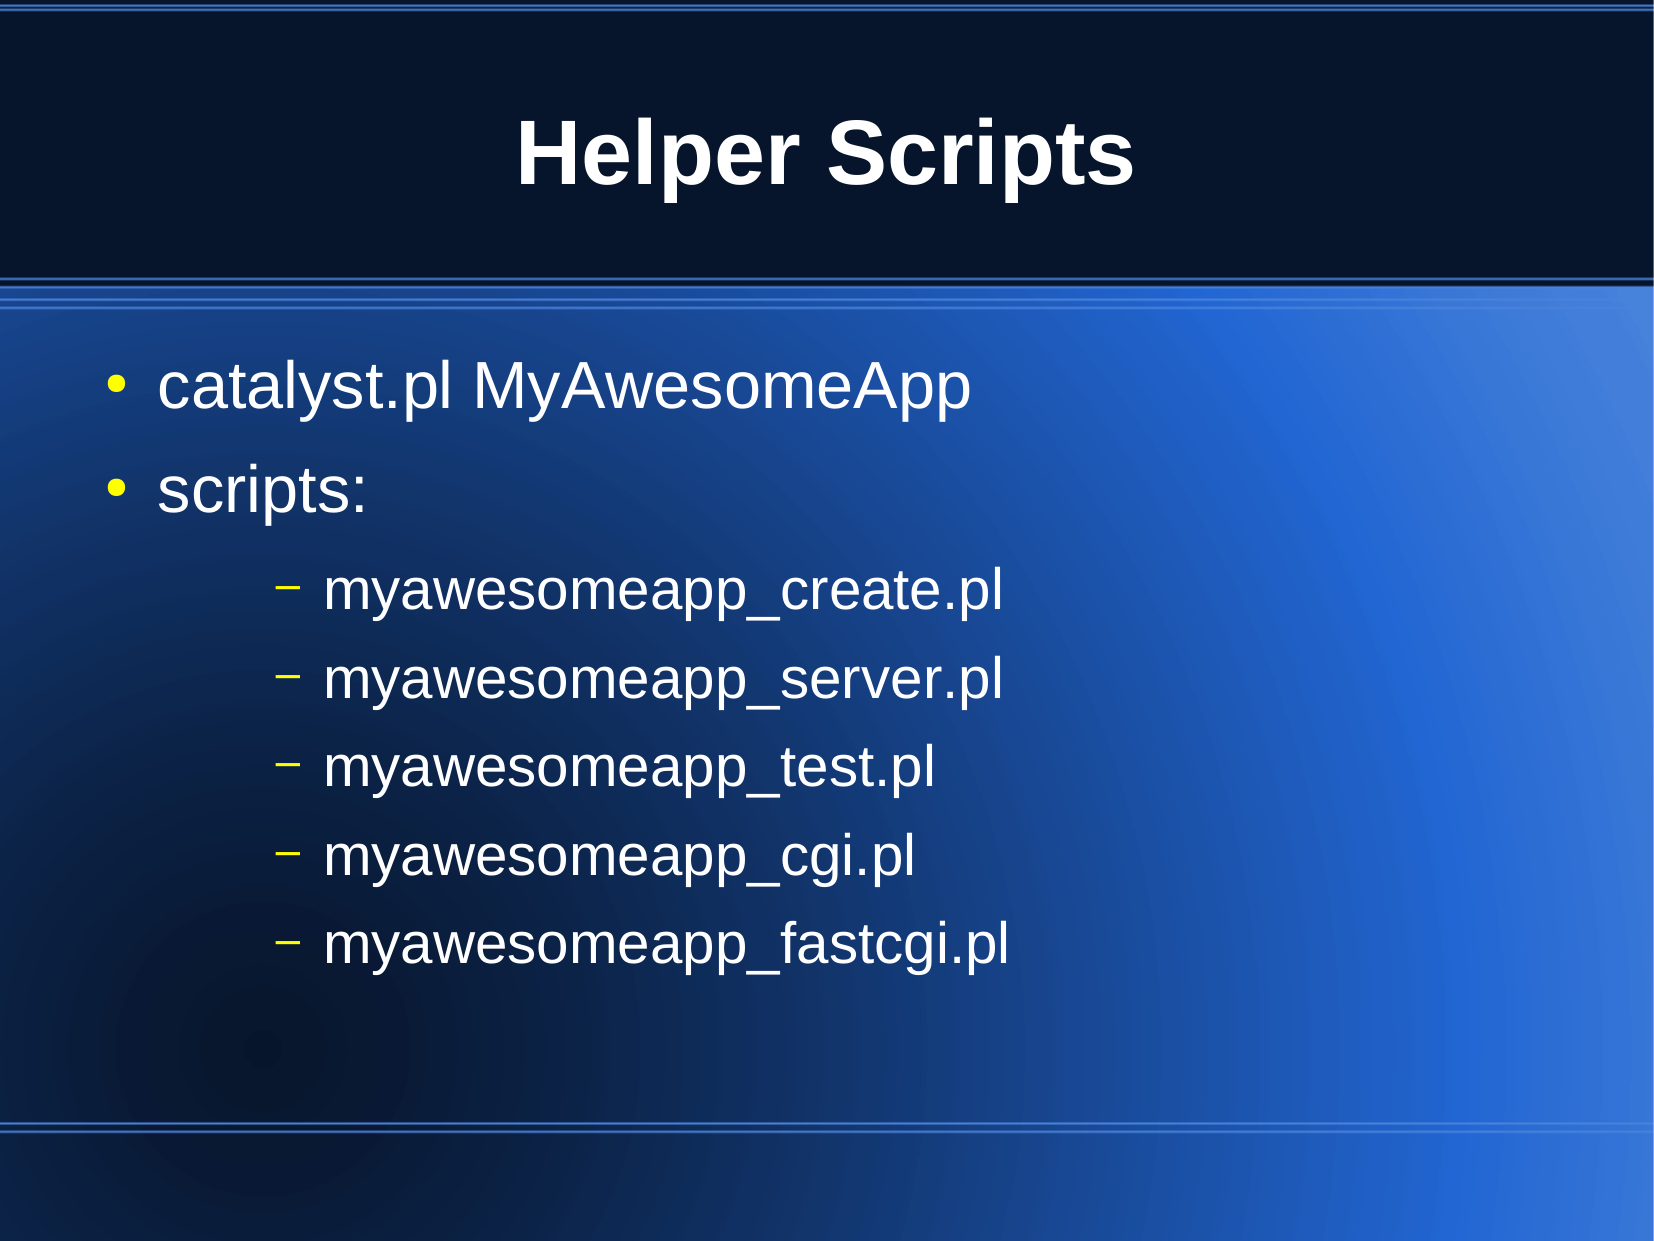

# Helper Scripts
catalyst.pl MyAwesomeApp
scripts:
myawesomeapp_create.pl
myawesomeapp_server.pl
myawesomeapp_test.pl
myawesomeapp_cgi.pl
myawesomeapp_fastcgi.pl